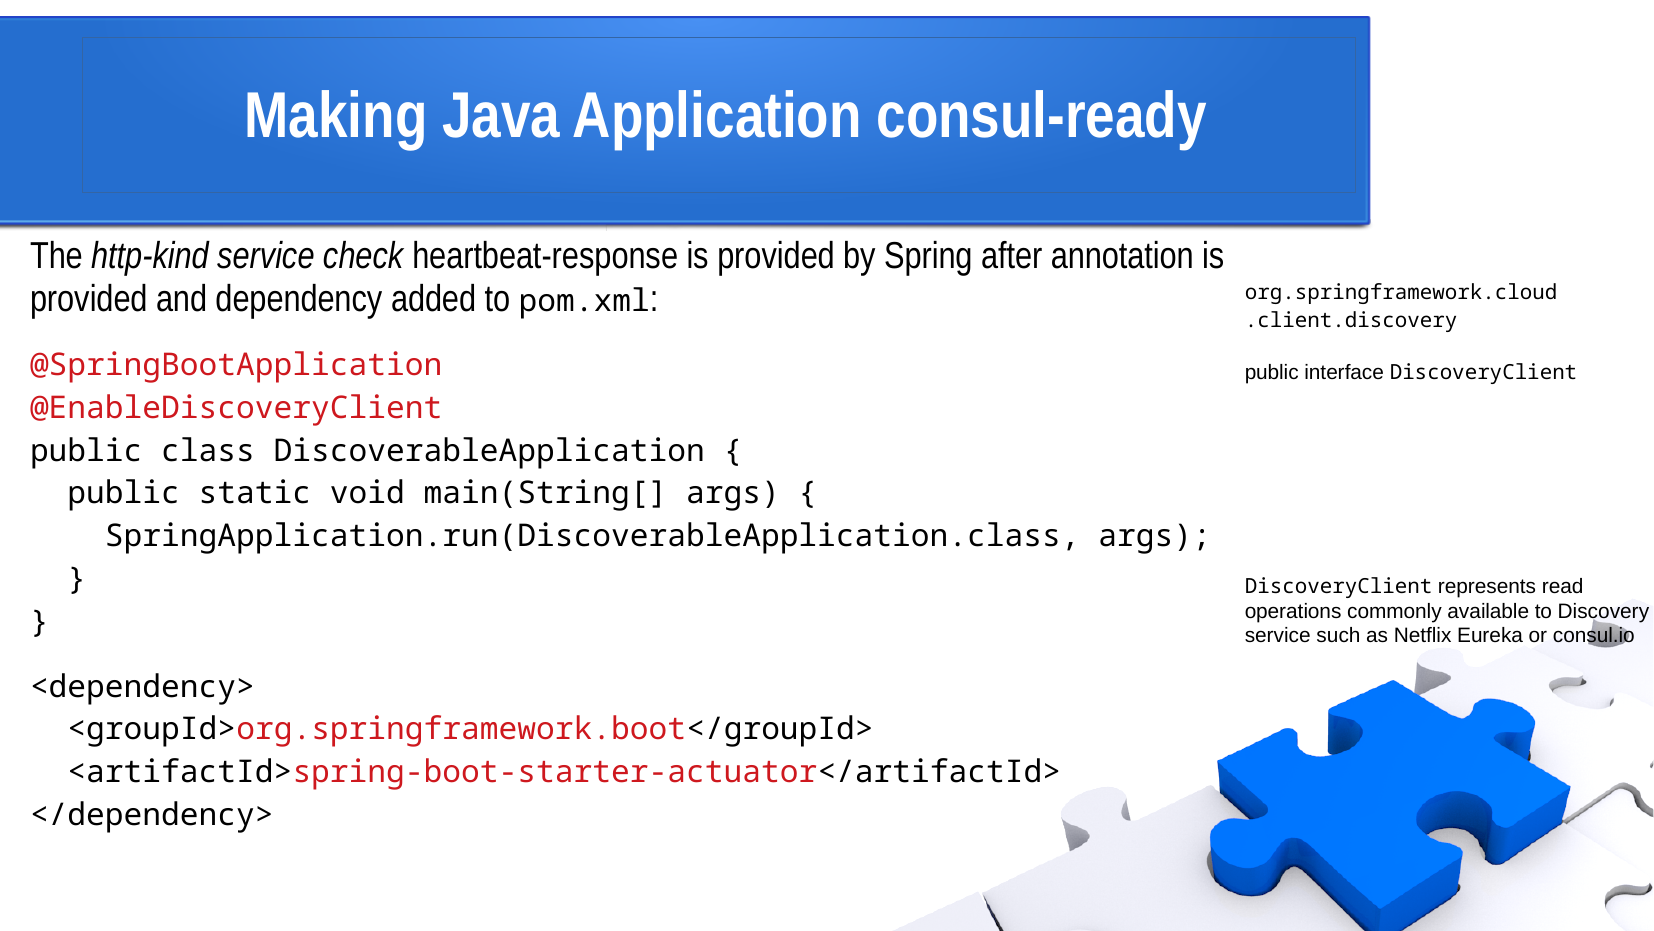

# Making Java Application consul-ready
The http-kind service check heartbeat-response is provided by Spring after annotation is provided and dependency added to pom.xml:
org.springframework.cloud
.client.discovery
public interface DiscoveryClient
DiscoveryClient represents read operations commonly available to Discovery service such as Netflix Eureka or consul.io
@SpringBootApplication
@EnableDiscoveryClient
public class DiscoverableApplication {
 public static void main(String[] args) {
 SpringApplication.run(DiscoverableApplication.class, args);
 }
}
<dependency>
 <groupId>org.springframework.boot</groupId>
 <artifactId>spring-boot-starter-actuator</artifactId>
</dependency>